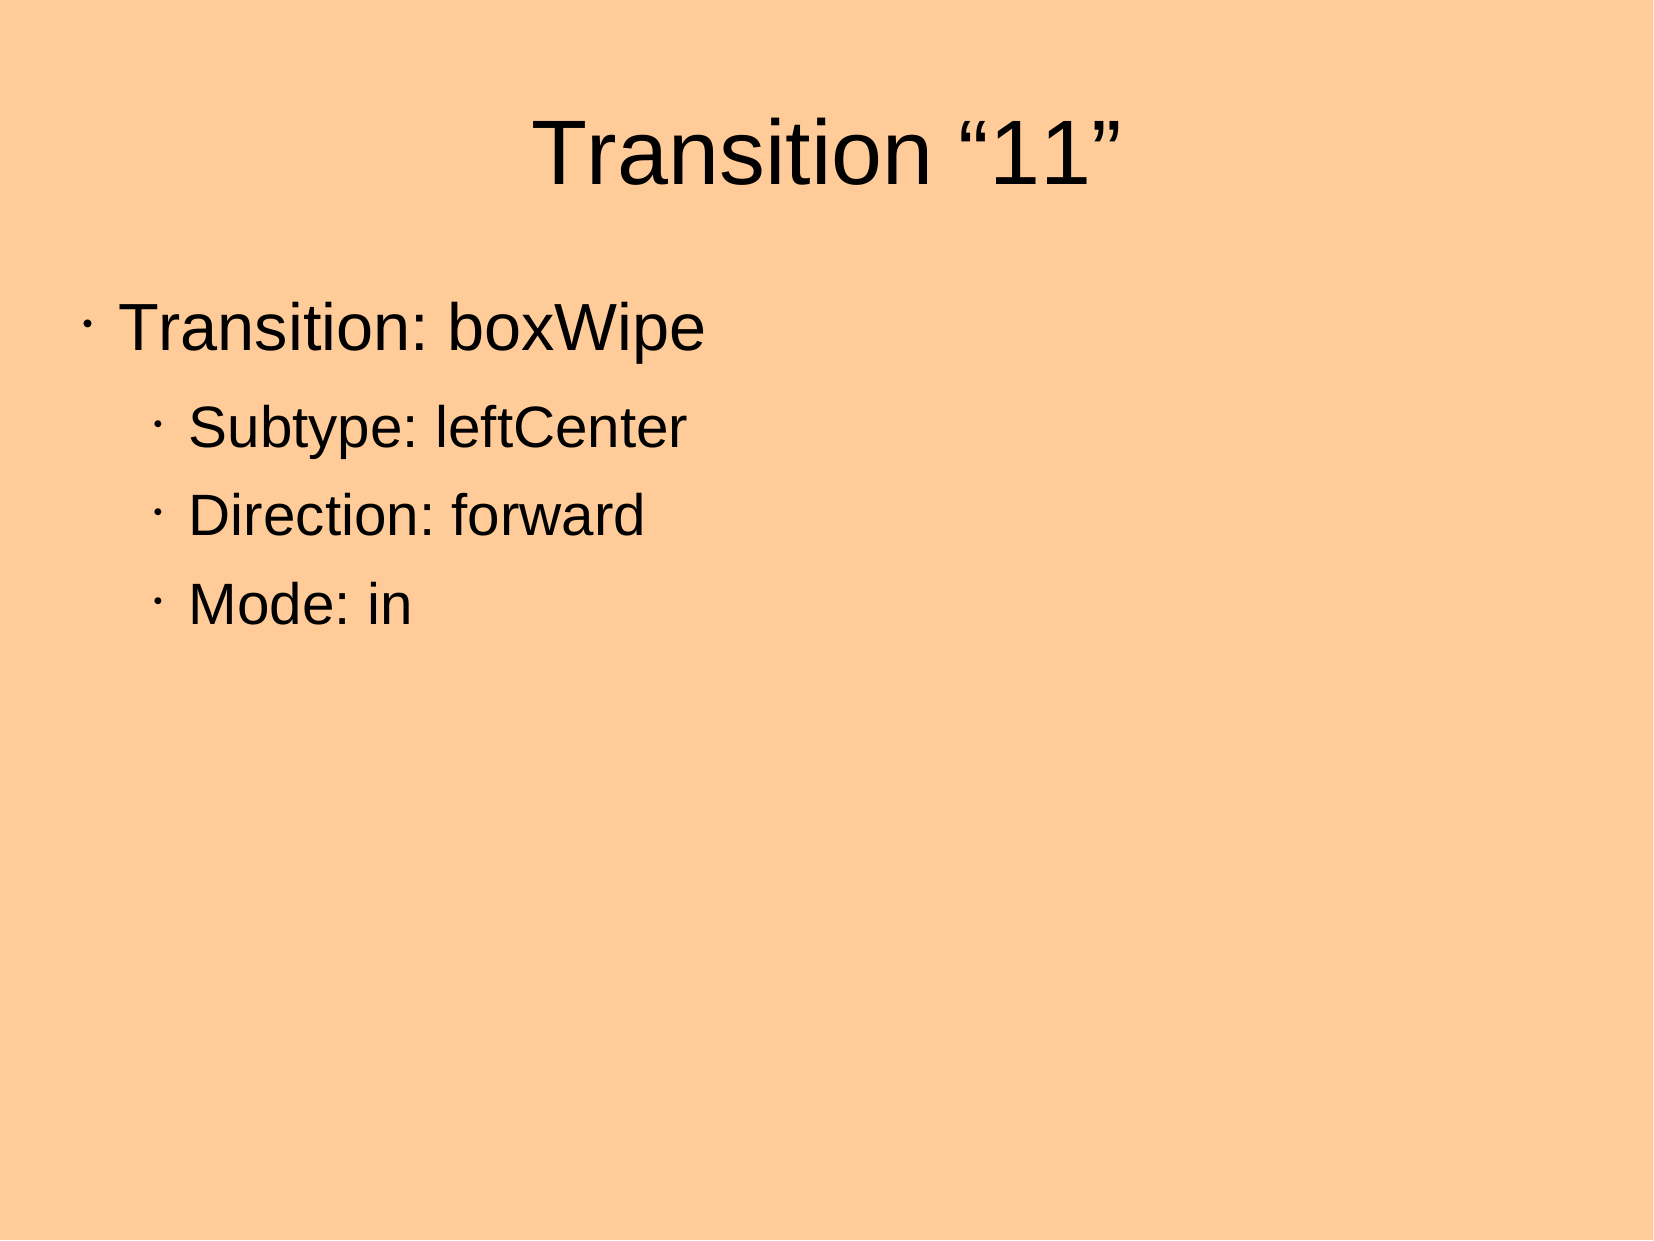

# Transition “11”
Transition: boxWipe
Subtype: leftCenter
Direction: forward
Mode: in